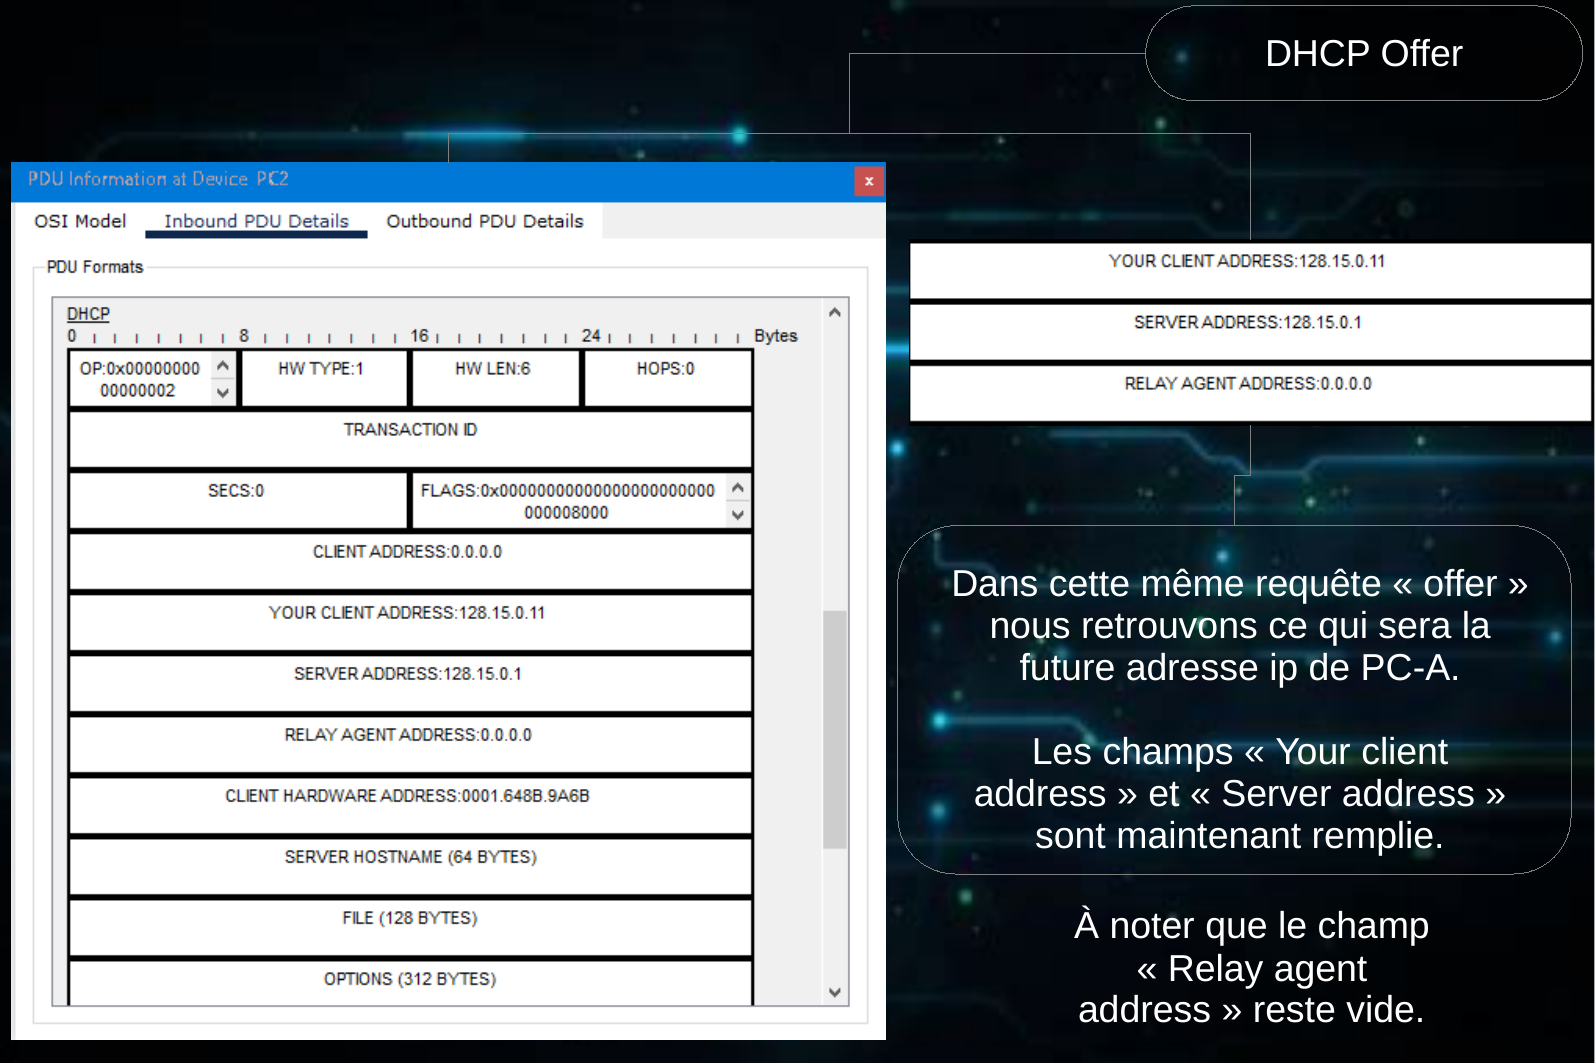

DHCP Offer
Dans cette même requête « offer » nous retrouvons ce qui sera la future adresse ip de PC-A.
Les champs « Your client address » et « Server address » sont maintenant remplie.
À noter que le champ « Relay agent address » reste vide.